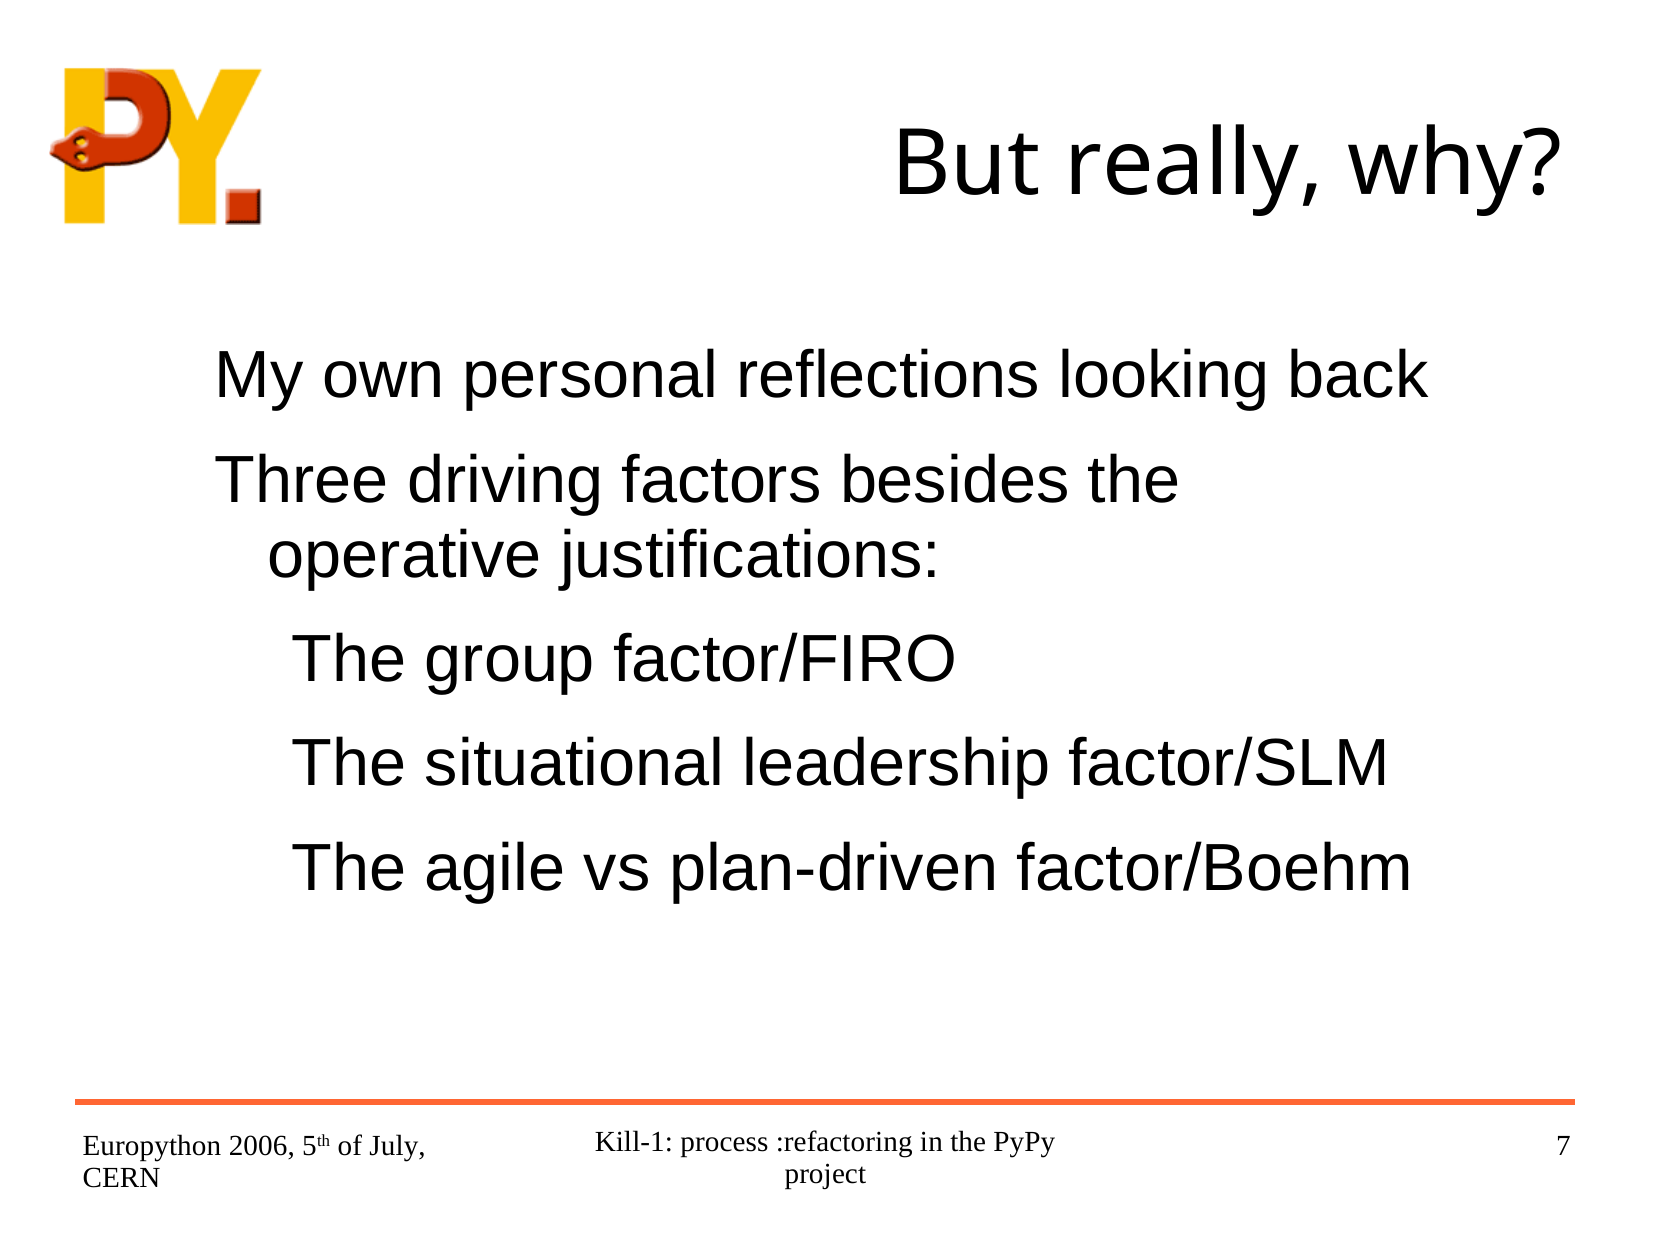

# But really, why?
My own personal reflections looking back
Three driving factors besides the operative justifications:
The group factor/FIRO
The situational leadership factor/SLM
The agile vs plan-driven factor/Boehm
PyPy: A Case Study of a F/OSS Community
Brussels, 2005-12-08
7